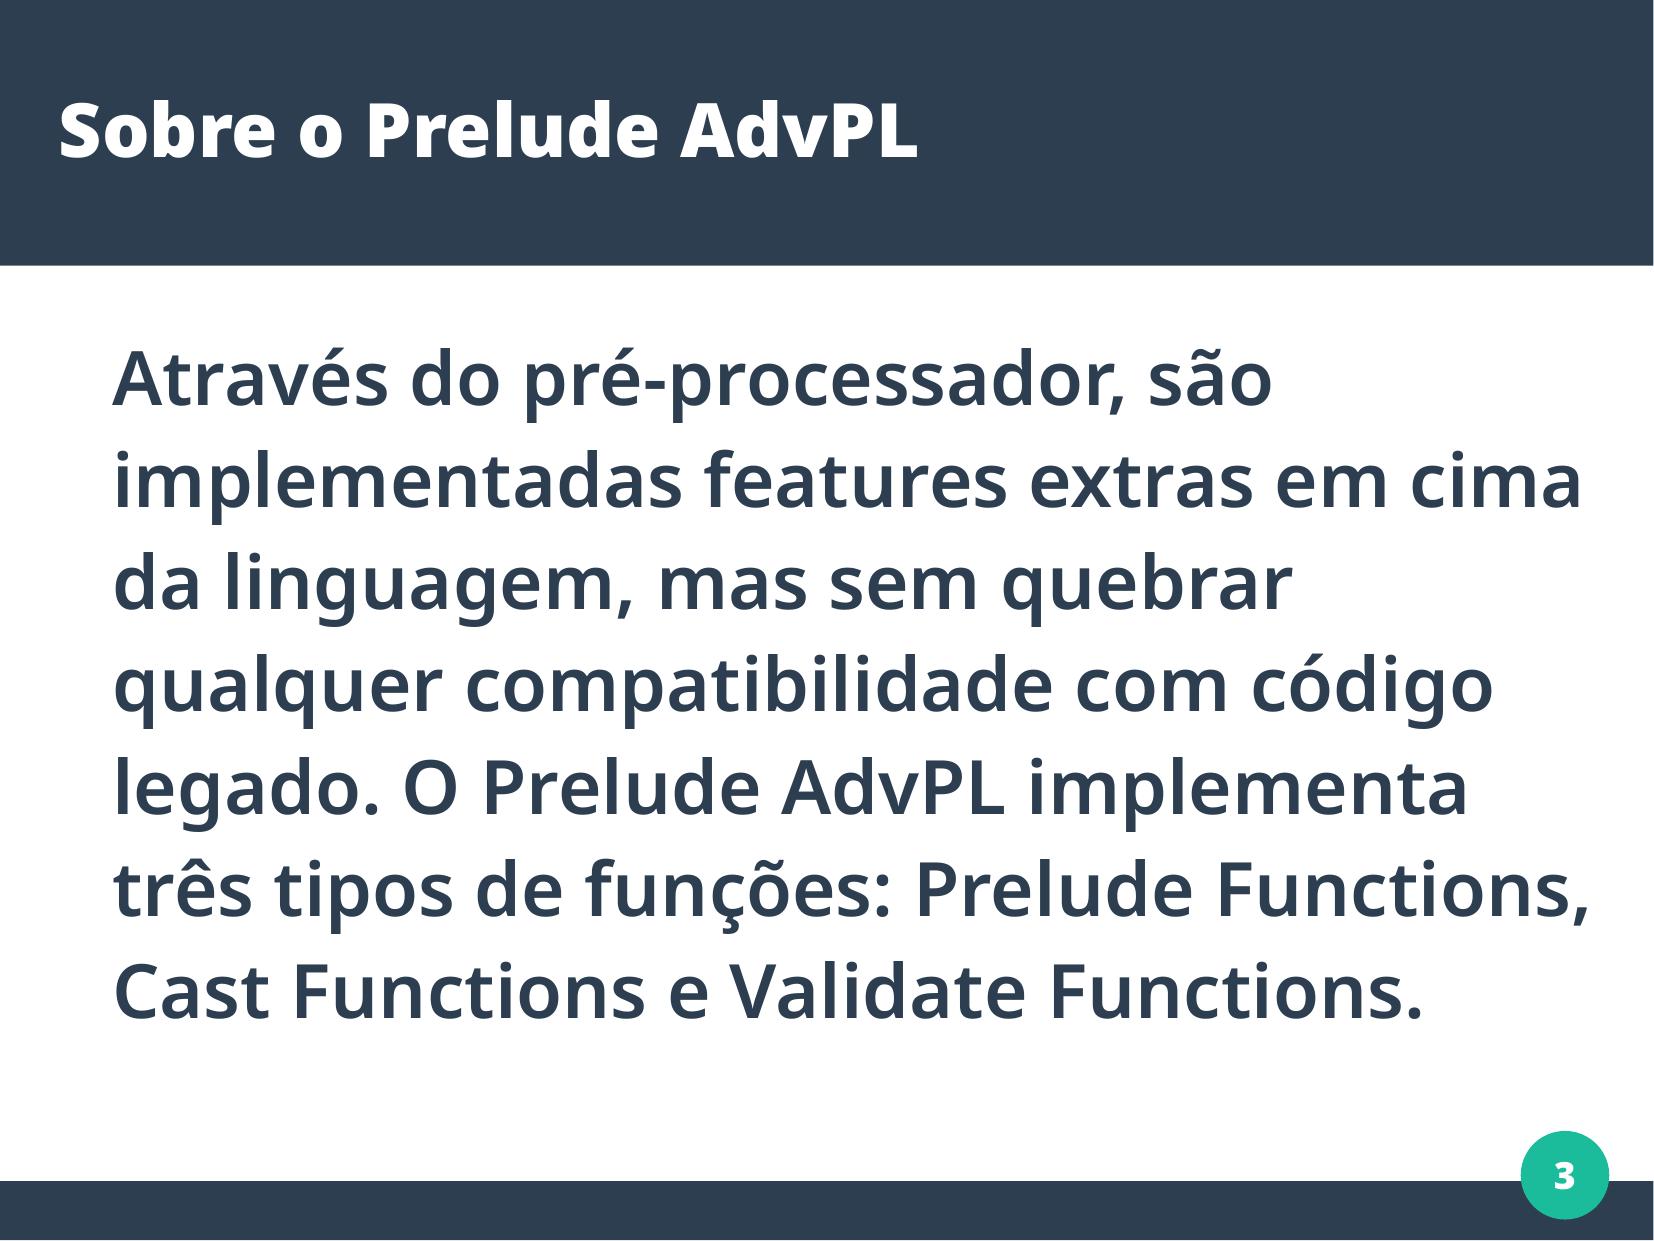

# Sobre o Prelude AdvPL
Através do pré-processador, são implementadas features extras em cima da linguagem, mas sem quebrar qualquer compatibilidade com código legado. O Prelude AdvPL implementa três tipos de funções: Prelude Functions, Cast Functions e Validate Functions.
3